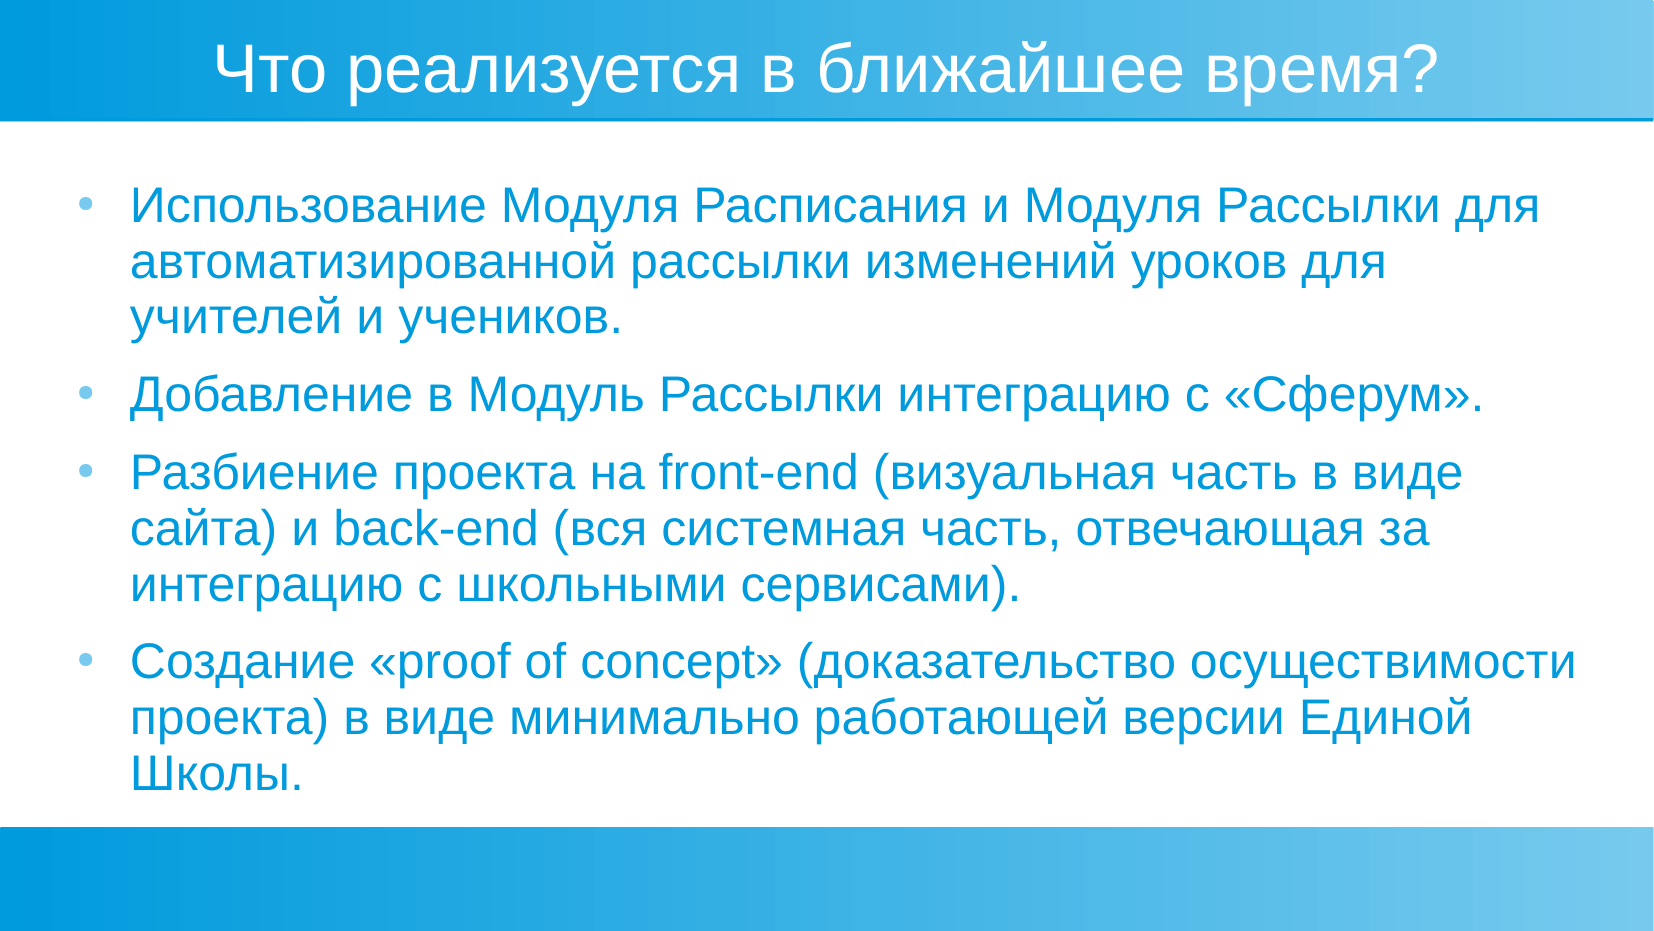

# Что реализуется в ближайшее время?
Использование Модуля Расписания и Модуля Рассылки для автоматизированной рассылки изменений уроков для учителей и учеников.
Добавление в Модуль Рассылки интеграцию с «Сферум».
Разбиение проекта на front-end (визуальная часть в виде сайта) и back-end (вся системная часть, отвечающая за интеграцию с школьными сервисами).
Создание «proof of concept» (доказательство осуществимости проекта) в виде минимально работающей версии Единой Школы.